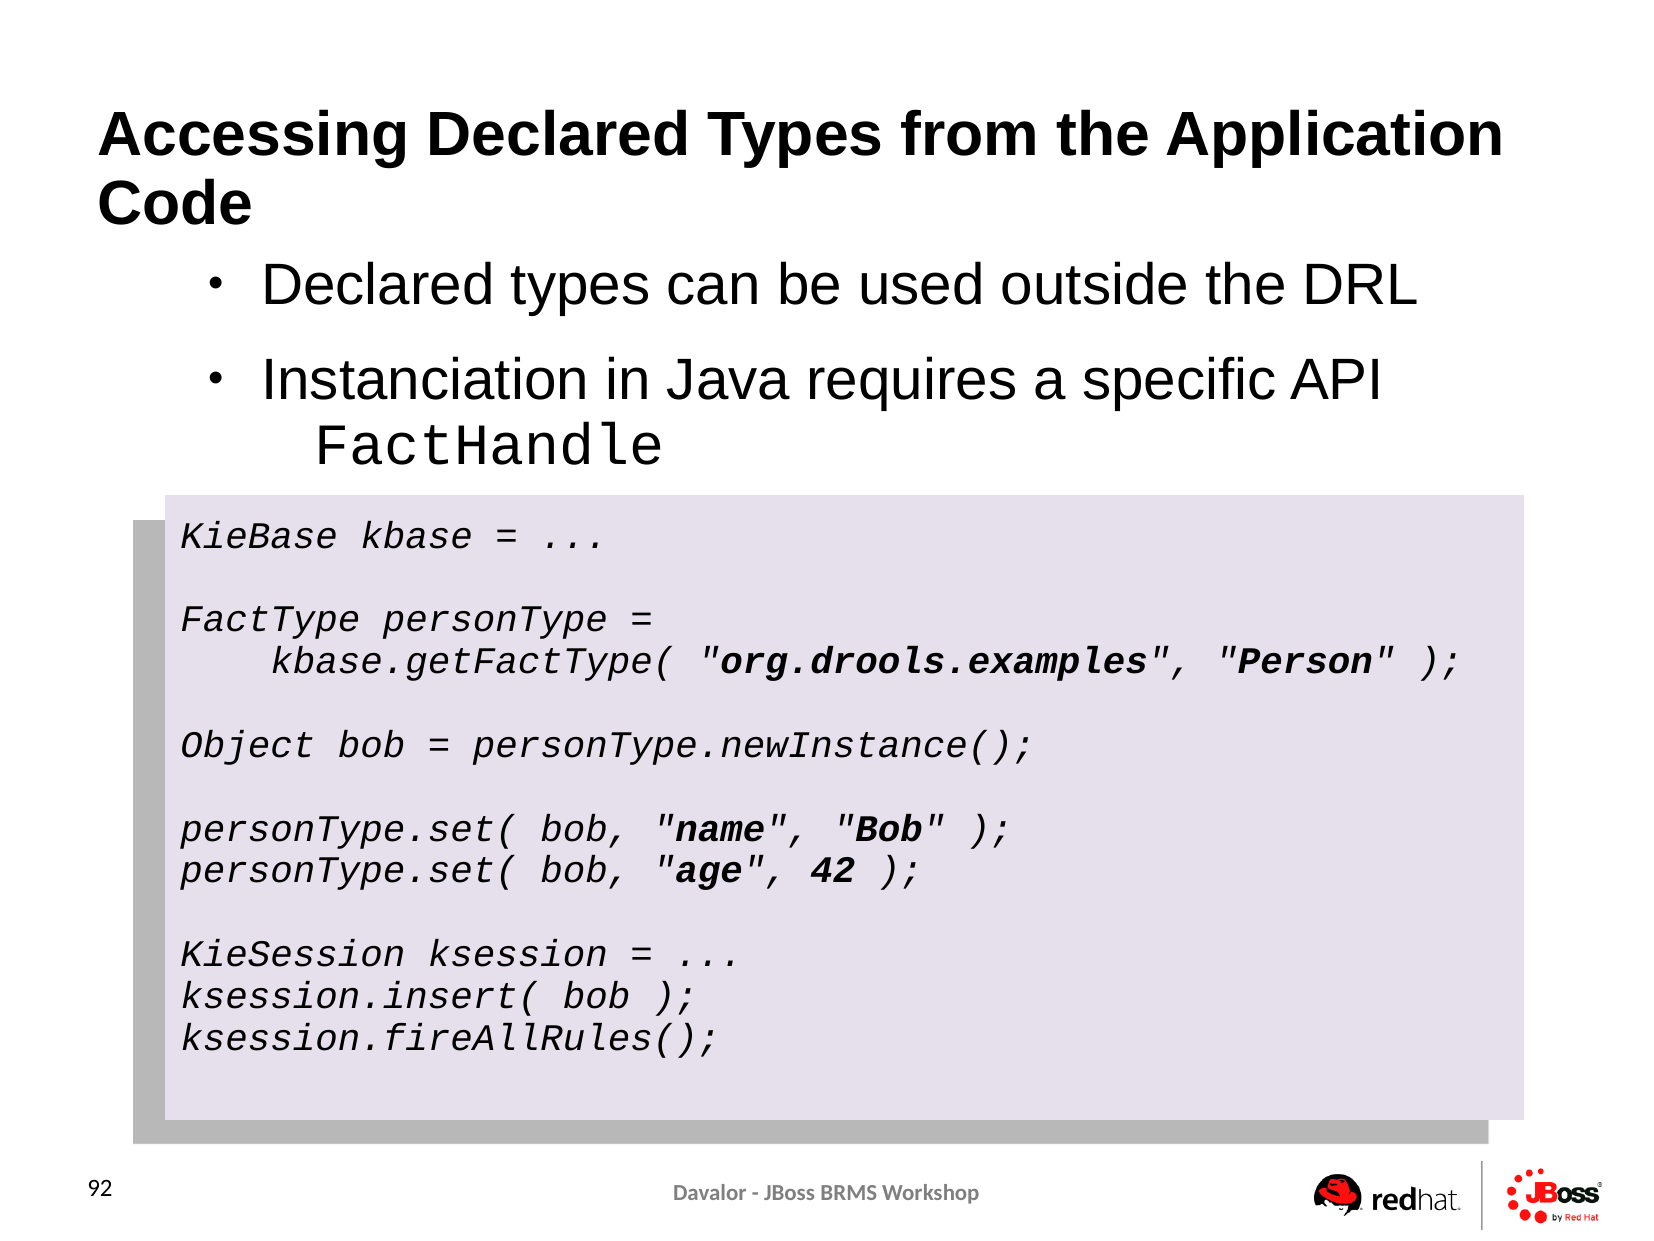

# Accessing Declared Types from the Application Code
Declared types can be used outside the DRL
Instanciation in Java requires a specific API FactHandle
KieBase kbase = ...
FactType personType =
 kbase.getFactType( "org.drools.examples", "Person" );
Object bob = personType.newInstance();
personType.set( bob, "name", "Bob" );
personType.set( bob, "age", 42 );
KieSession ksession = ...
ksession.insert( bob );
ksession.fireAllRules();